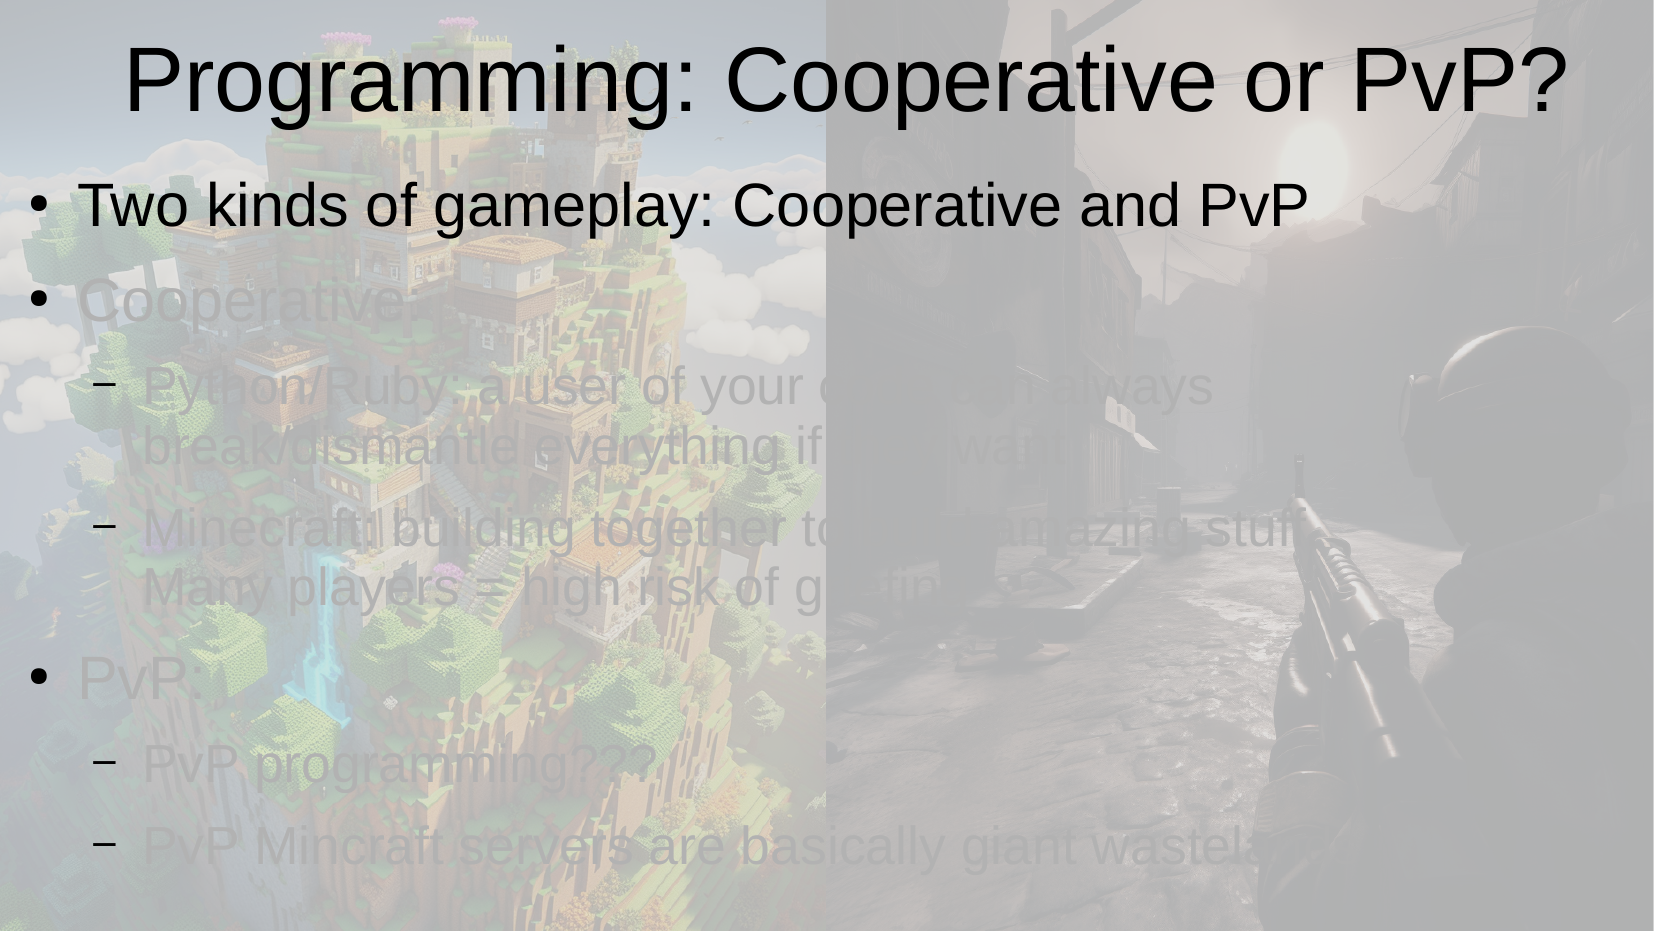

# Programming: Cooperative or PvP?
Two kinds of gameplay: Cooperative and PvP
Cooperative:
Python/Ruby: a user of your code can always break/dismantle everything if they want
Minecraft: building together to build amazing stuff.
Many players = high risk of griefing
PvP:
PvP programming???
PvP Mincraft servers are basically giant wastelands